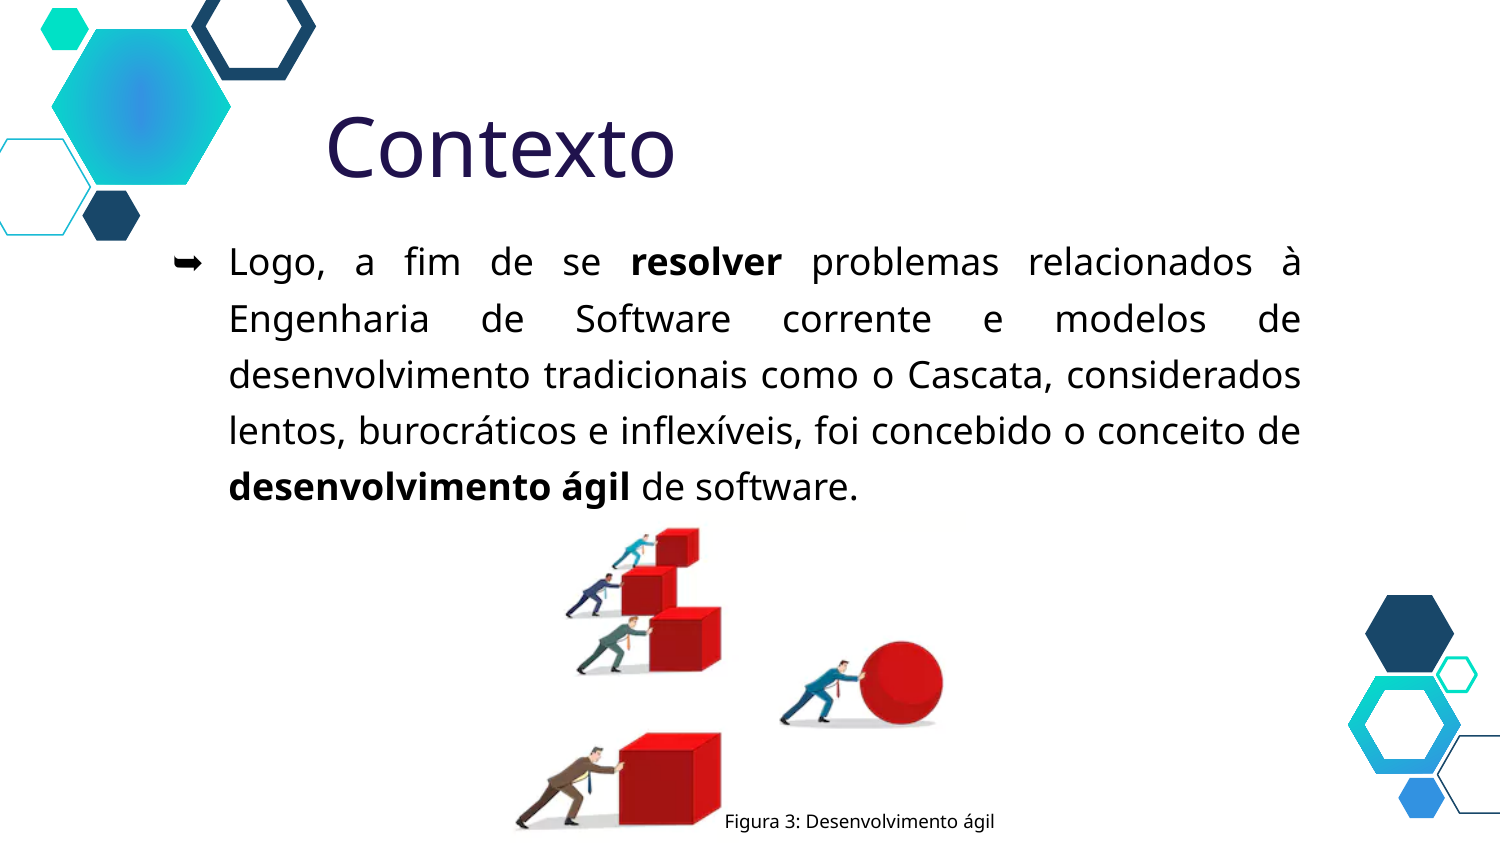

# Contexto
Logo, a fim de se resolver problemas relacionados à Engenharia de Software corrente e modelos de desenvolvimento tradicionais como o Cascata, considerados lentos, burocráticos e inflexíveis, foi concebido o conceito de desenvolvimento ágil de software.
Figura 3: Desenvolvimento ágil